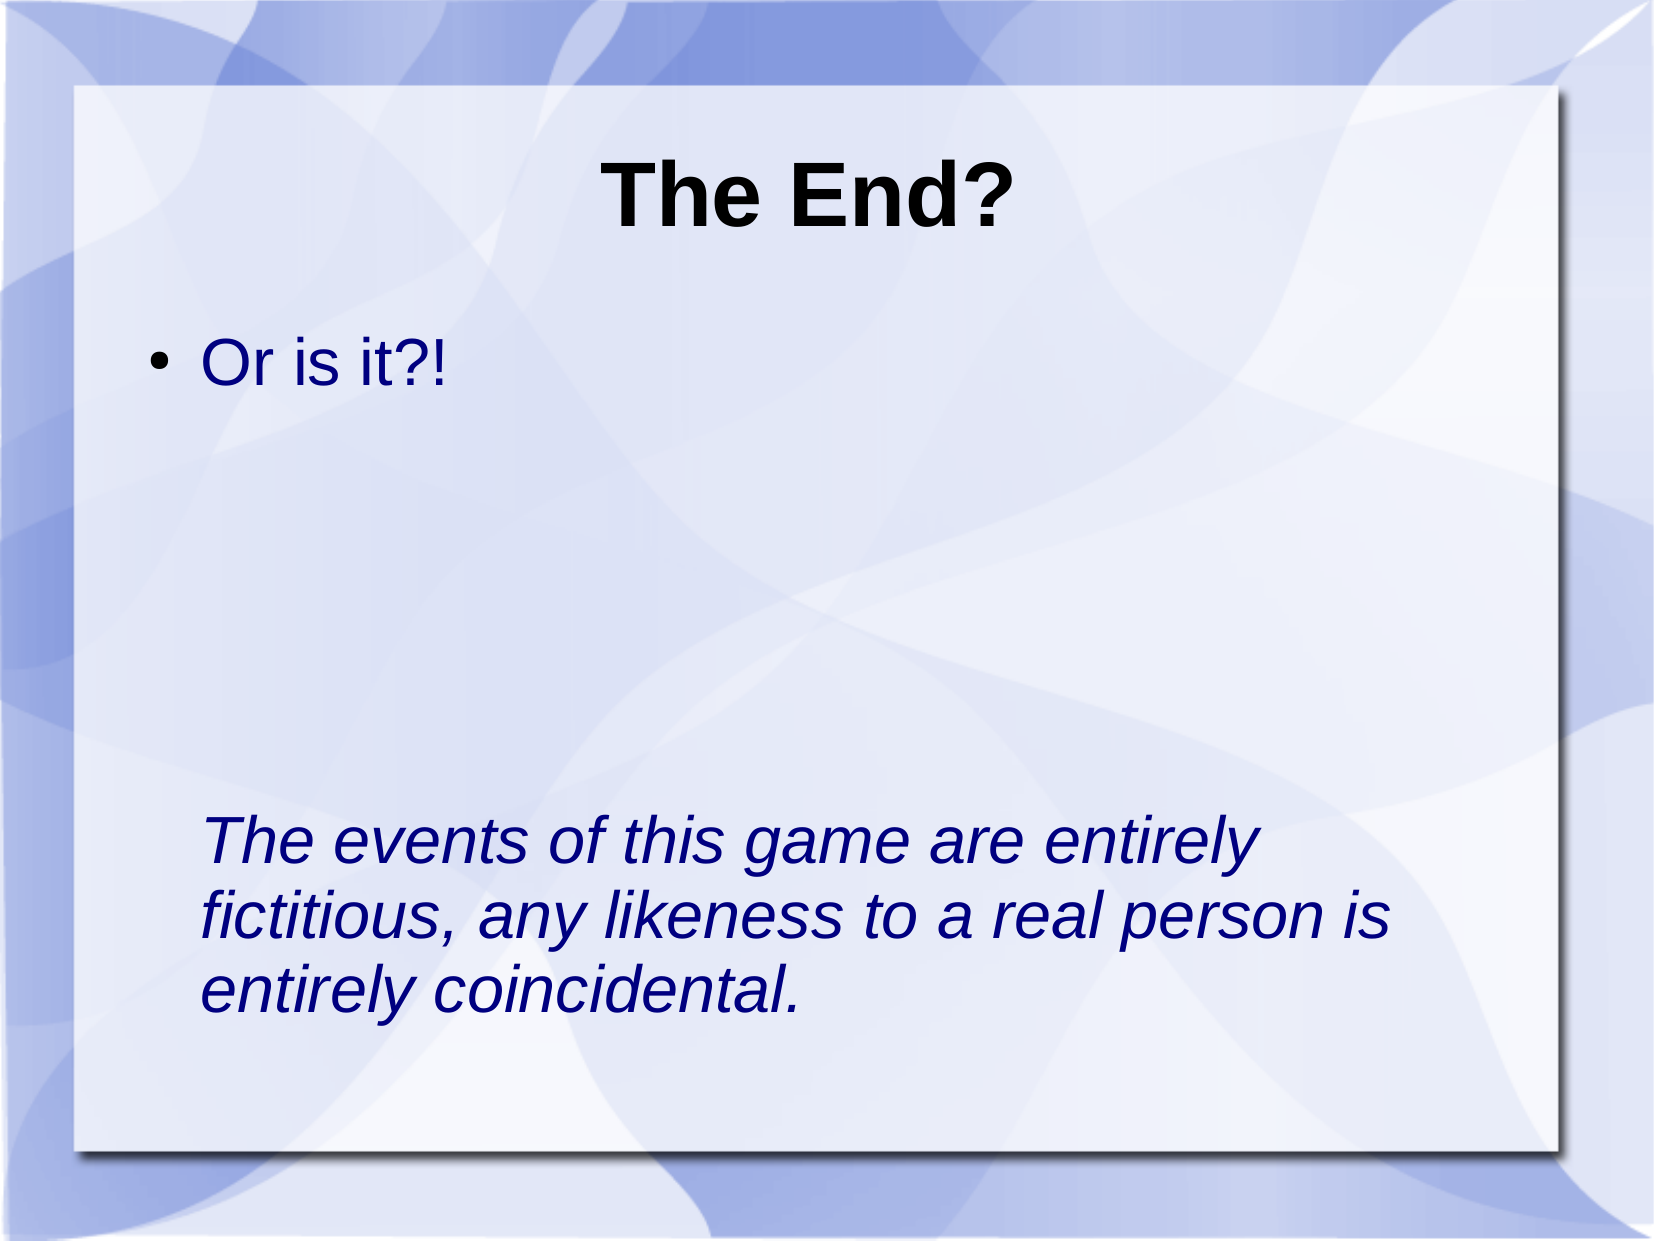

# The End?
Or is it?!
The events of this game are entirely fictitious, any likeness to a real person is entirely coincidental.